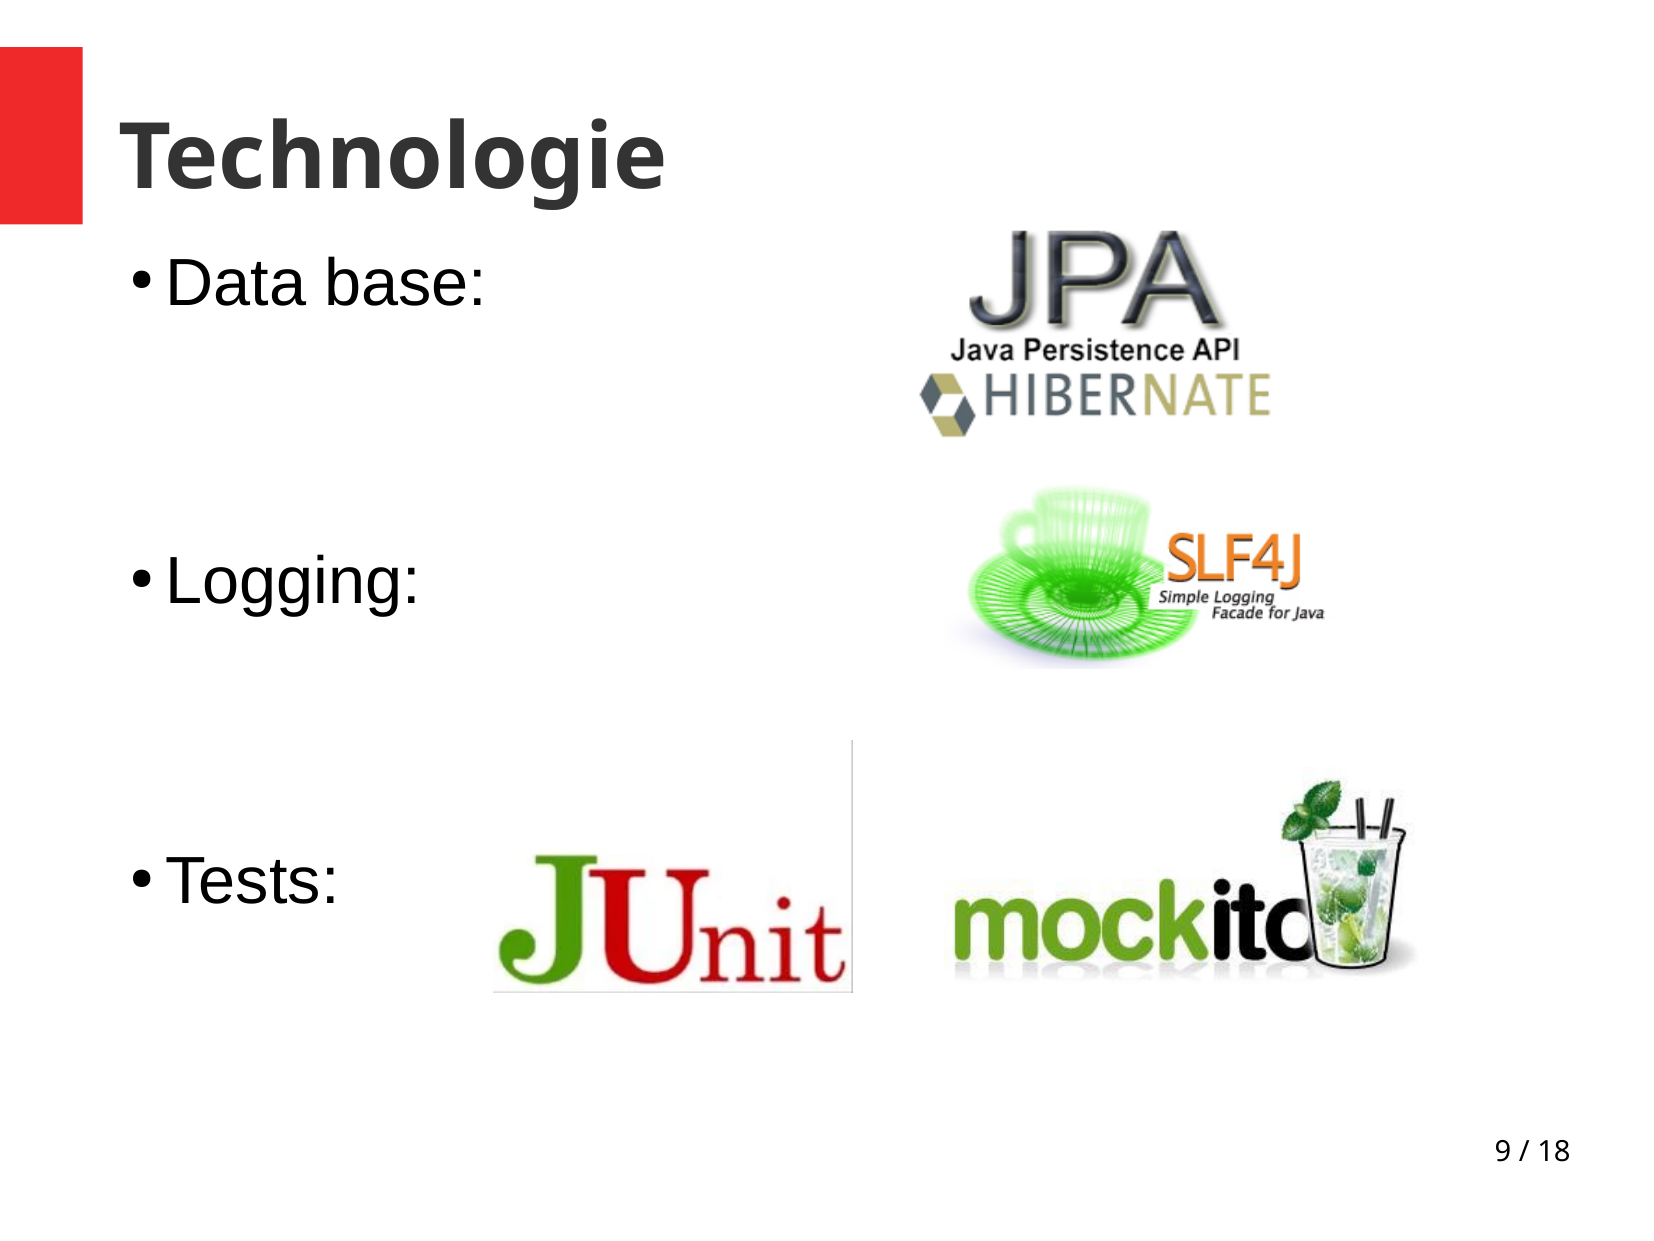

# Technologie
Data base:
Logging:
Tests:
9